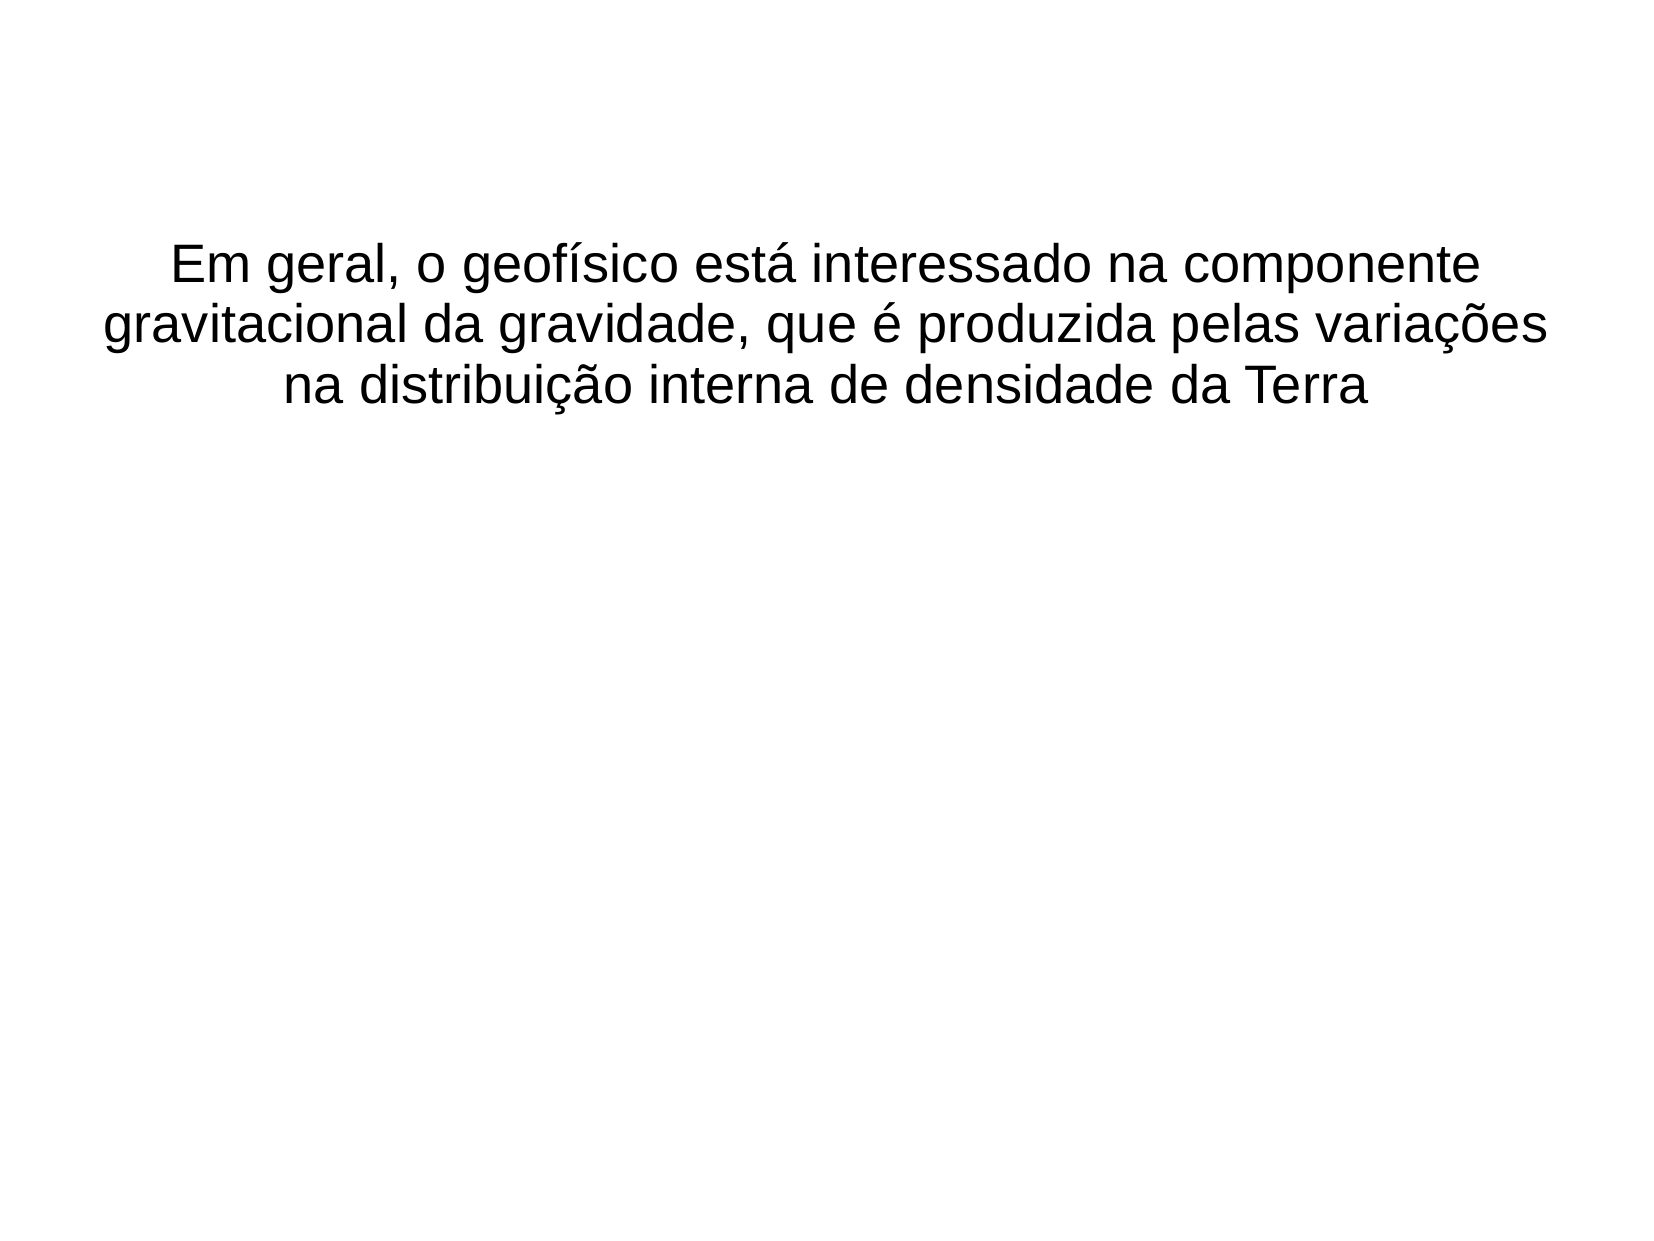

# Em geral, o geofísico está interessado na componente gravitacional da gravidade, que é produzida pelas variações na distribuição interna de densidade da Terra
Por isso, é necessário remover as componentes não-gravitacionais produzidas pelo movimento do veículo (avião, helicóptero, navio) e também variações temporais produzidas pela atração luni-solar, deriva instrumental e variações da pressão atmosférica